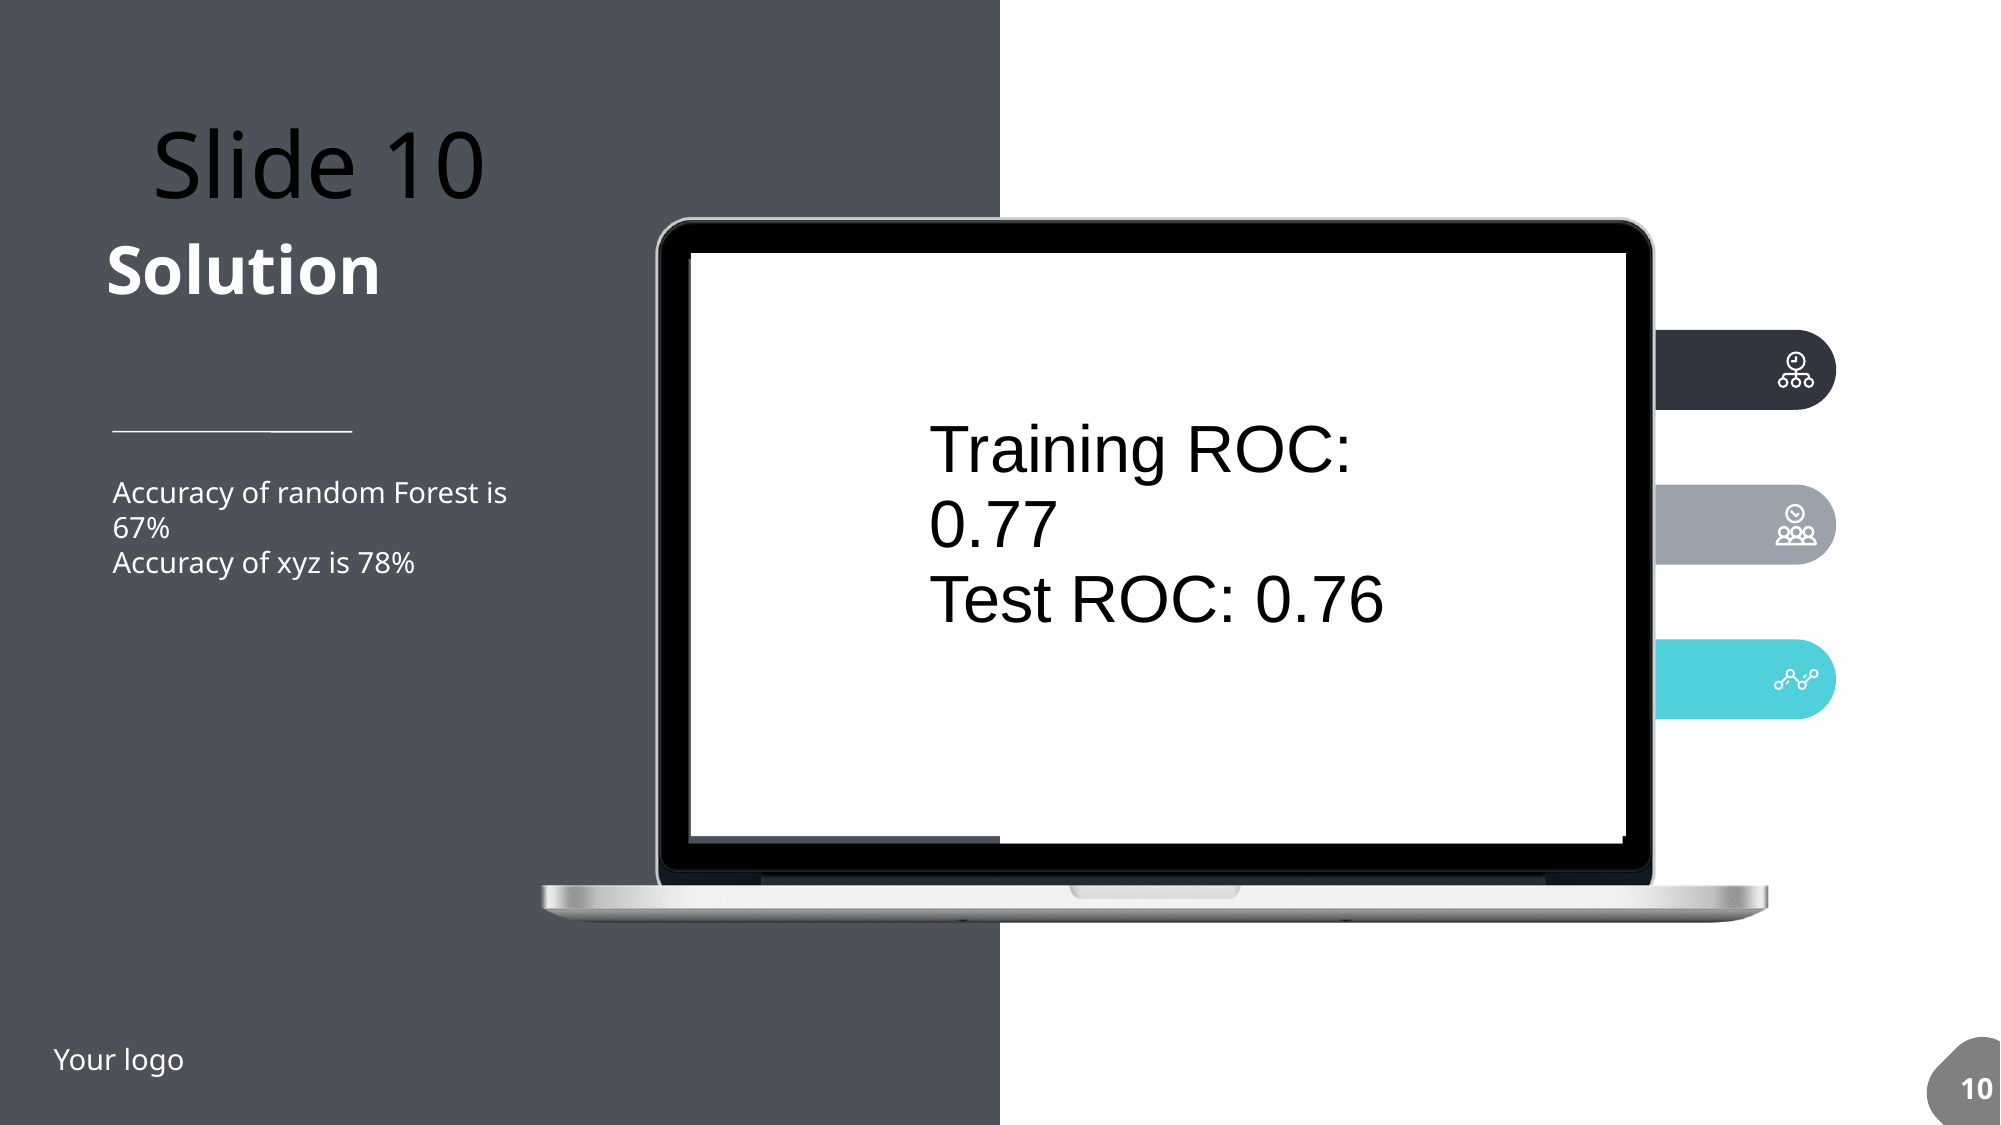

# Slide 10
Solution
Training ROC: 0.77
Test ROC: 0.76
Accuracy of random Forest is 67%
Accuracy of xyz is 78%
Your logo
10